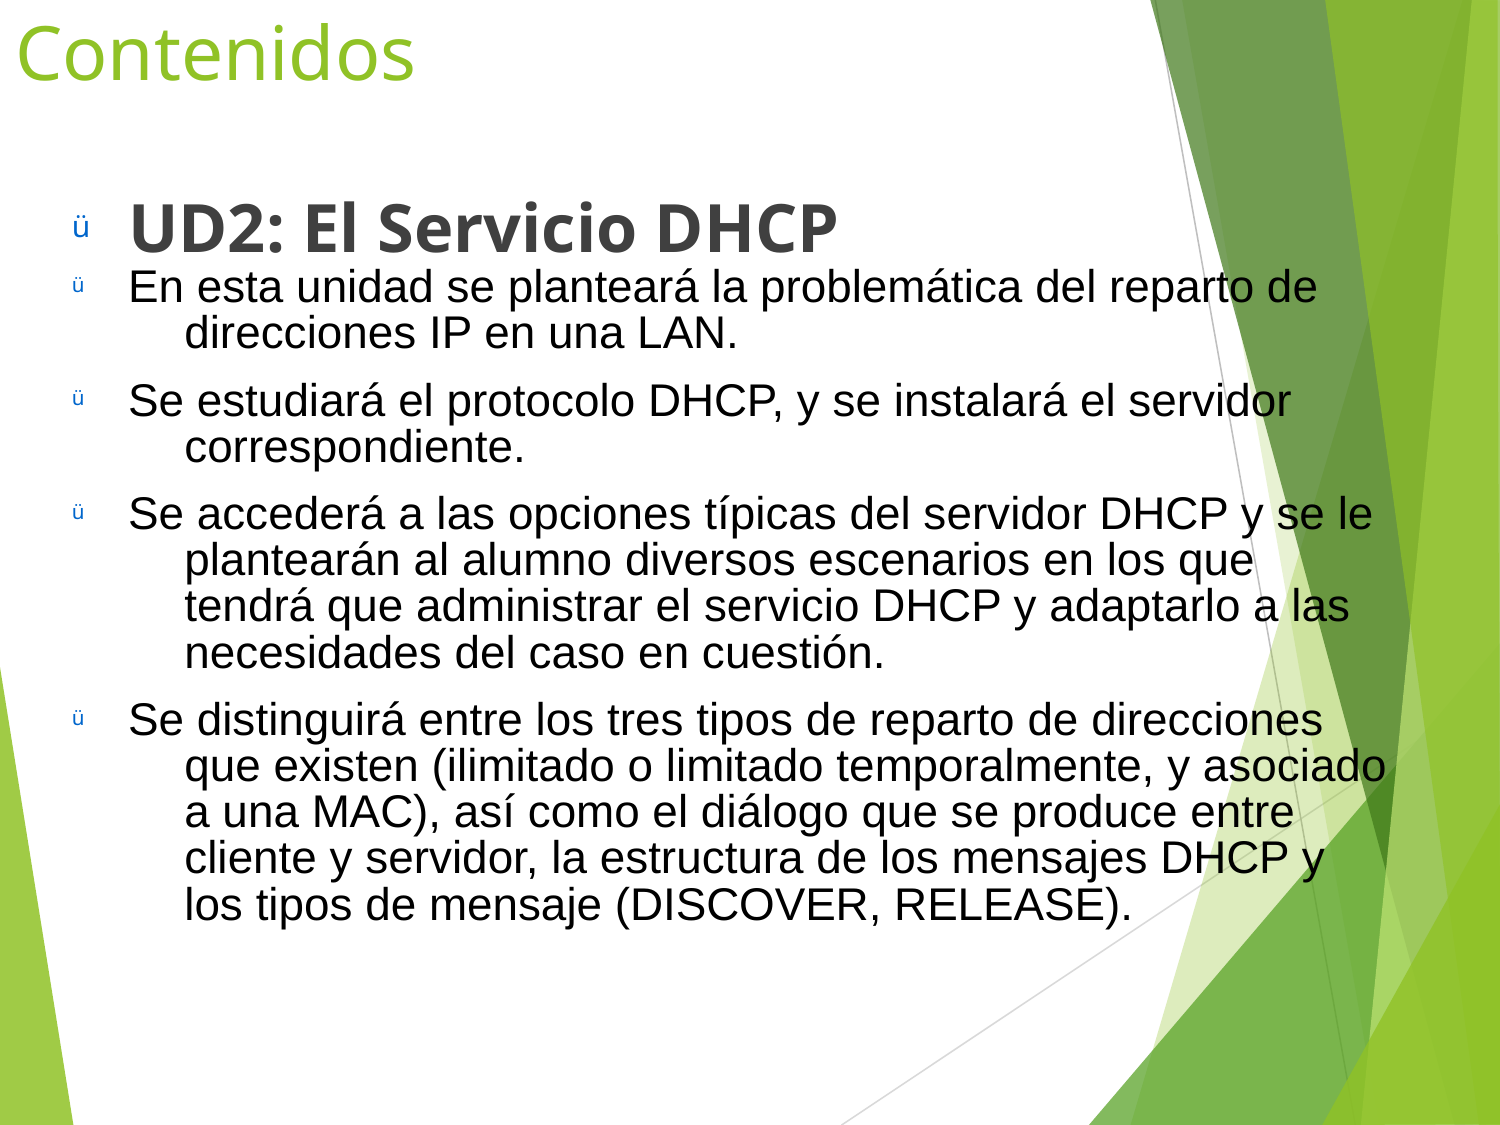

# Contenidos
UD2: El Servicio DHCP
En esta unidad se planteará la problemática del reparto de direcciones IP en una LAN.
Se estudiará el protocolo DHCP, y se instalará el servidor correspondiente.
Se accederá a las opciones típicas del servidor DHCP y se le plantearán al alumno diversos escenarios en los que tendrá que administrar el servicio DHCP y adaptarlo a las necesidades del caso en cuestión.
Se distinguirá entre los tres tipos de reparto de direcciones que existen (ilimitado o limitado temporalmente, y asociado a una MAC), así como el diálogo que se produce entre cliente y servidor, la estructura de los mensajes DHCP y los tipos de mensaje (DISCOVER, RELEASE).